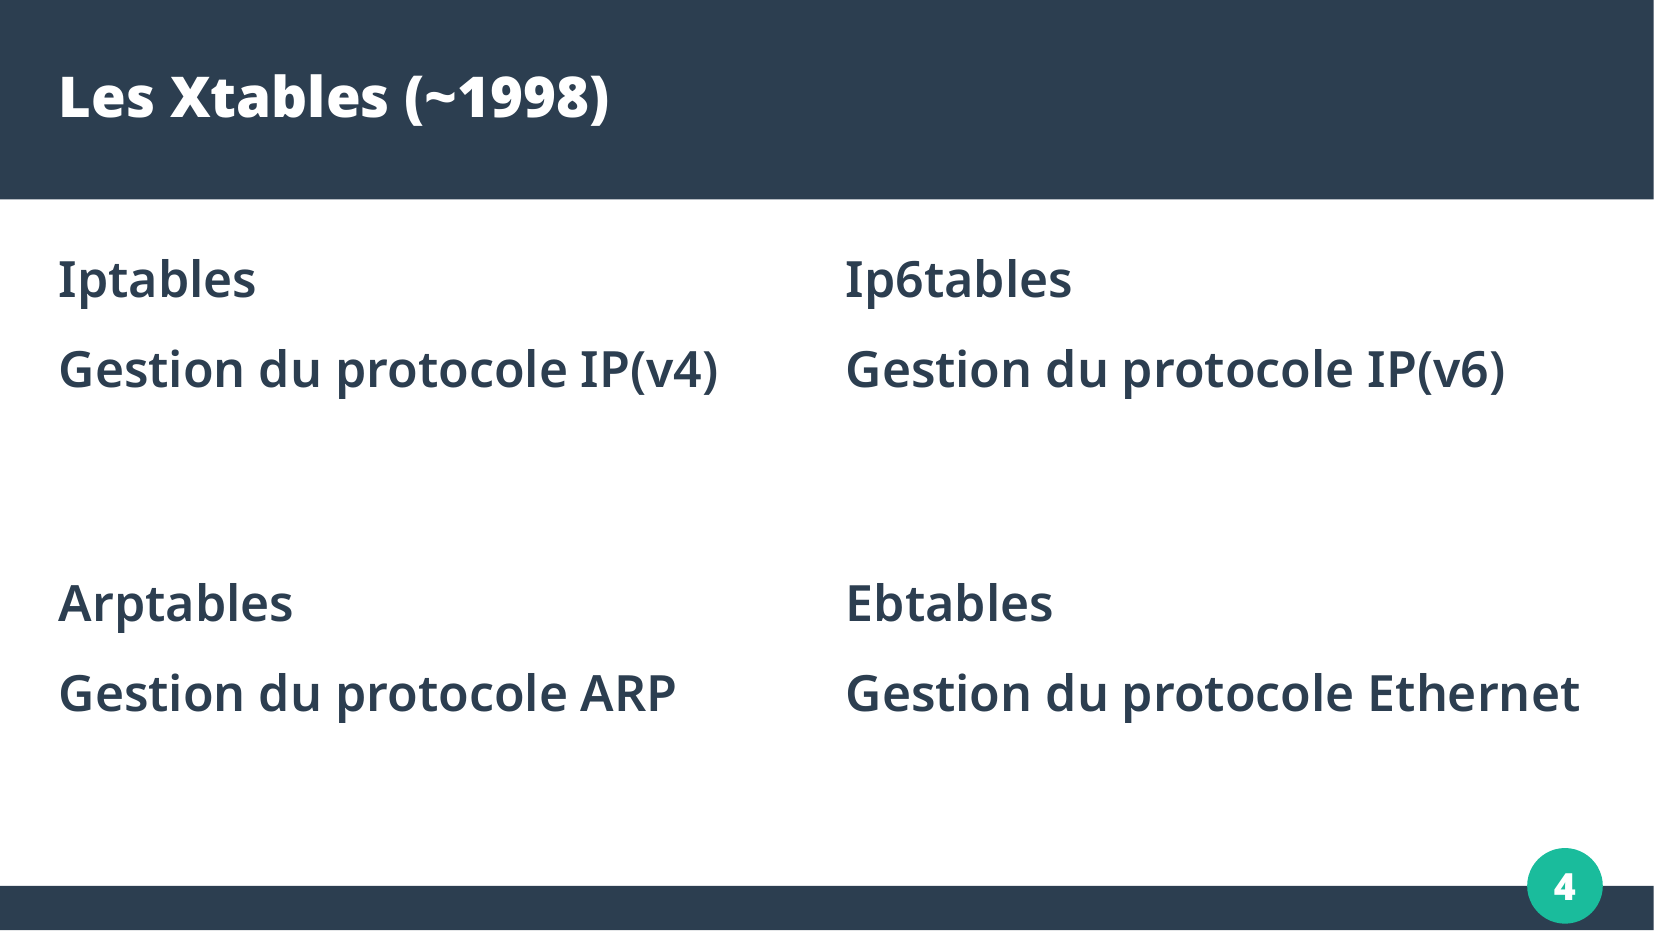

# Les Xtables (~1998)
Iptables
Gestion du protocole IP(v4)
Ip6tables
Gestion du protocole IP(v6)
Arptables
Gestion du protocole ARP
Ebtables
Gestion du protocole Ethernet